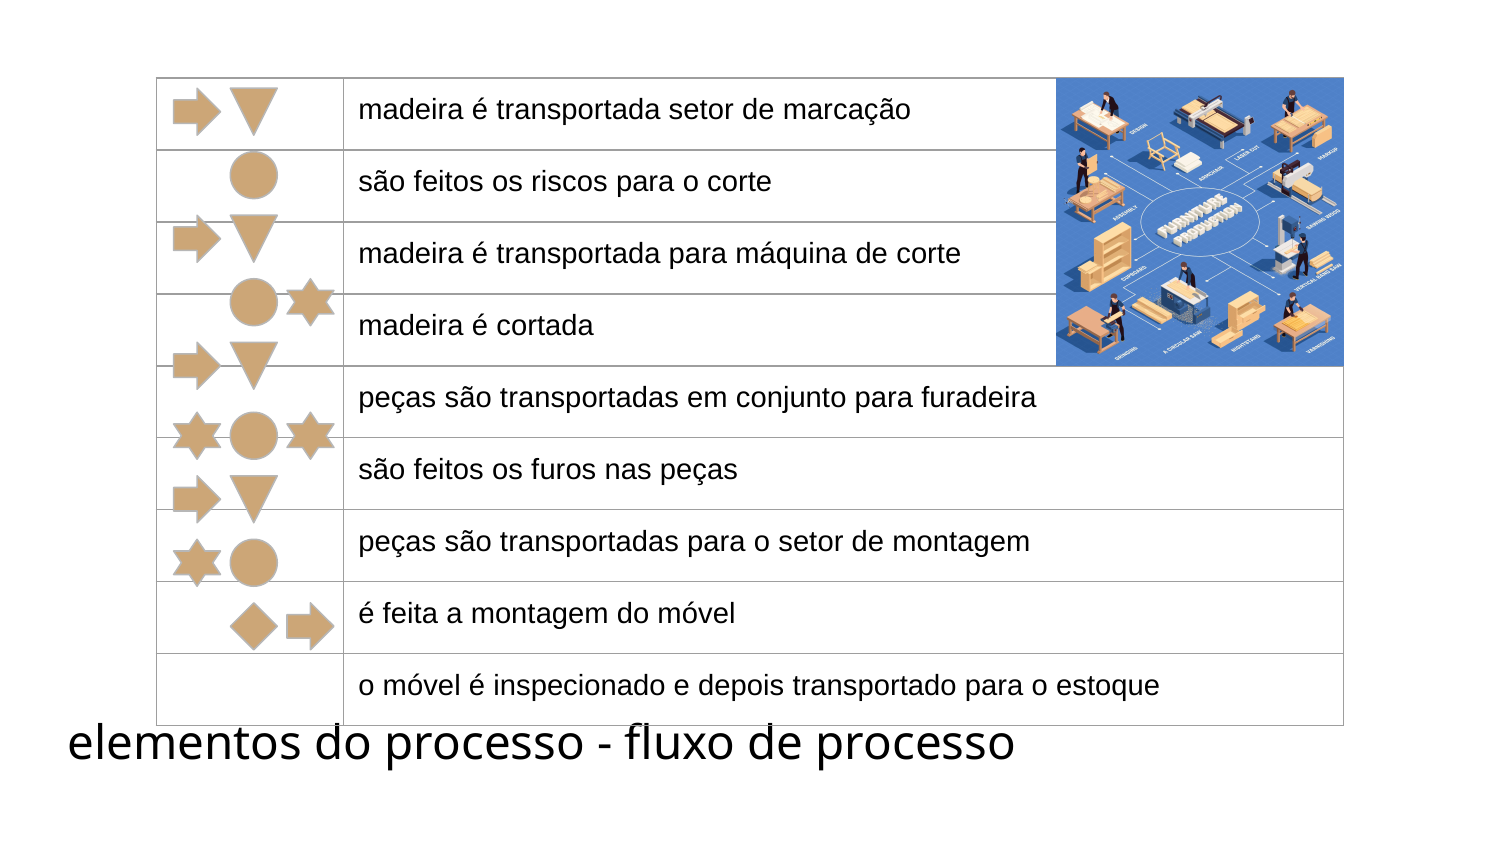

| | madeira é transportada setor de marcação |
| --- | --- |
| | são feitos os riscos para o corte |
| | madeira é transportada para máquina de corte |
| | madeira é cortada |
| | peças são transportadas em conjunto para furadeira |
| | são feitos os furos nas peças |
| | peças são transportadas para o setor de montagem |
| | é feita a montagem do móvel |
| | o móvel é inspecionado e depois transportado para o estoque |
# elementos do processo - fluxo de processo